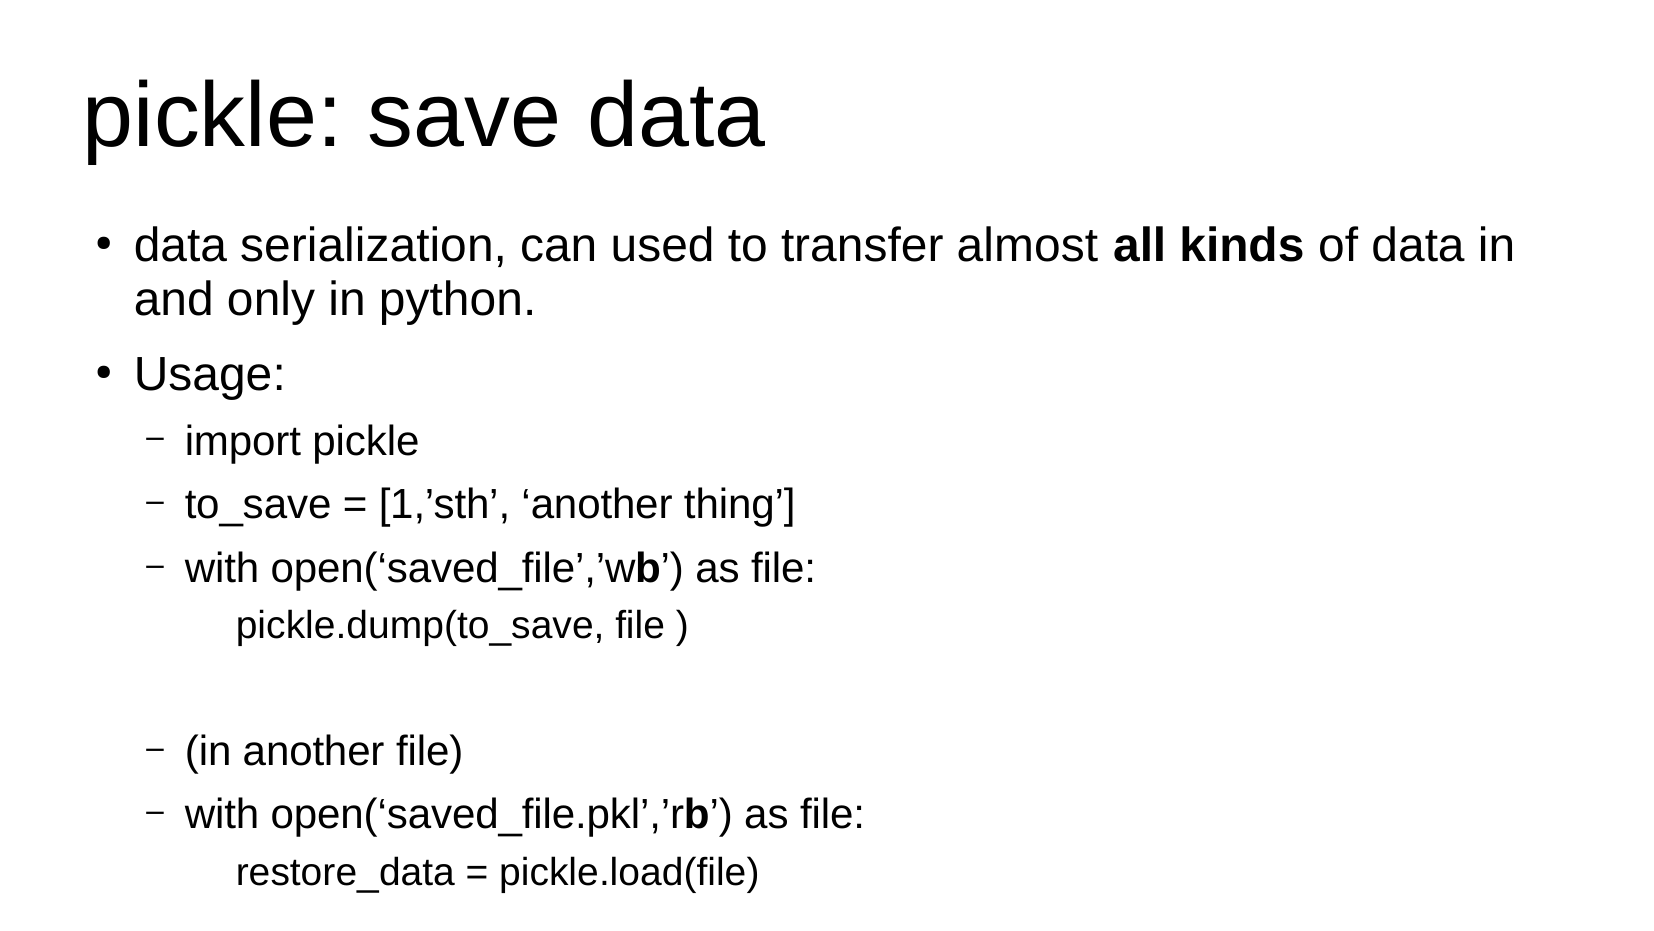

# pickle: save data
data serialization, can used to transfer almost all kinds of data in and only in python.
Usage:
import pickle
to_save = [1,’sth’, ‘another thing’]
with open(‘saved_file’,’wb’) as file:
pickle.dump(to_save, file )
(in another file)
with open(‘saved_file.pkl’,’rb’) as file:
restore_data = pickle.load(file)